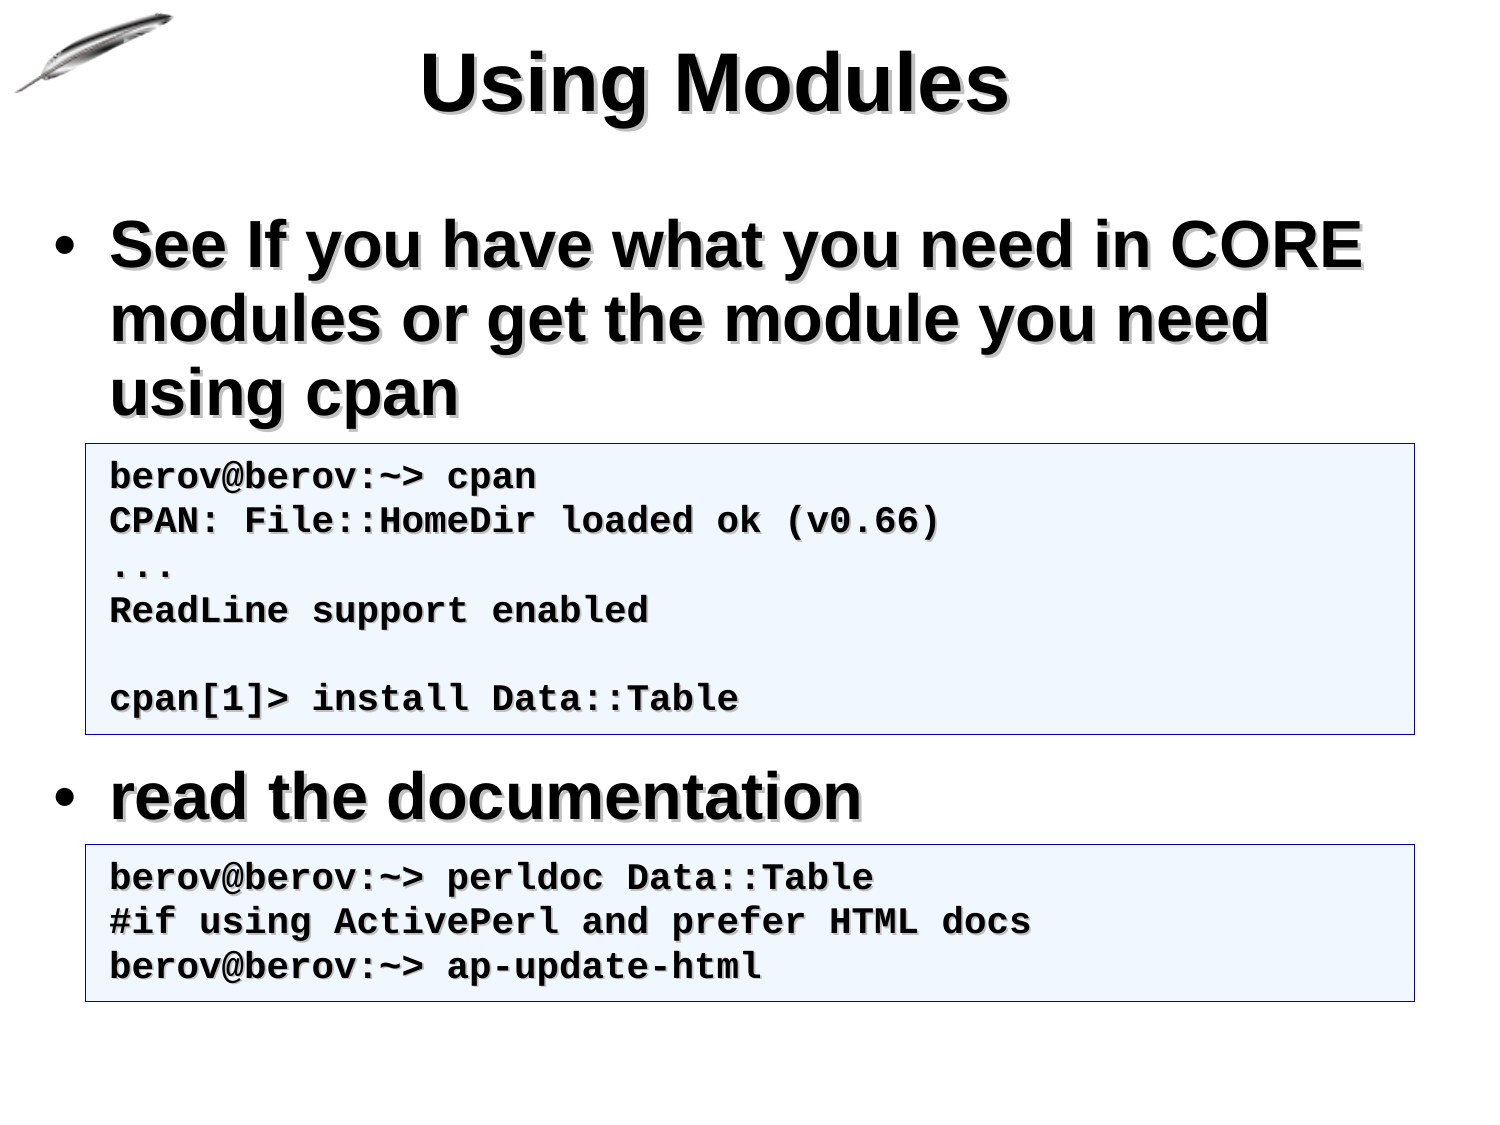

# Using Modules
See If you have what you need in CORE modules or get the module you need using cpan
read the documentation
berov@berov:~> cpan
CPAN: File::HomeDir loaded ok (v0.66)
...
ReadLine support enabled
cpan[1]> install Data::Table
berov@berov:~> perldoc Data::Table
#if using ActivePerl and prefer HTML docs
berov@berov:~> ap-update-html